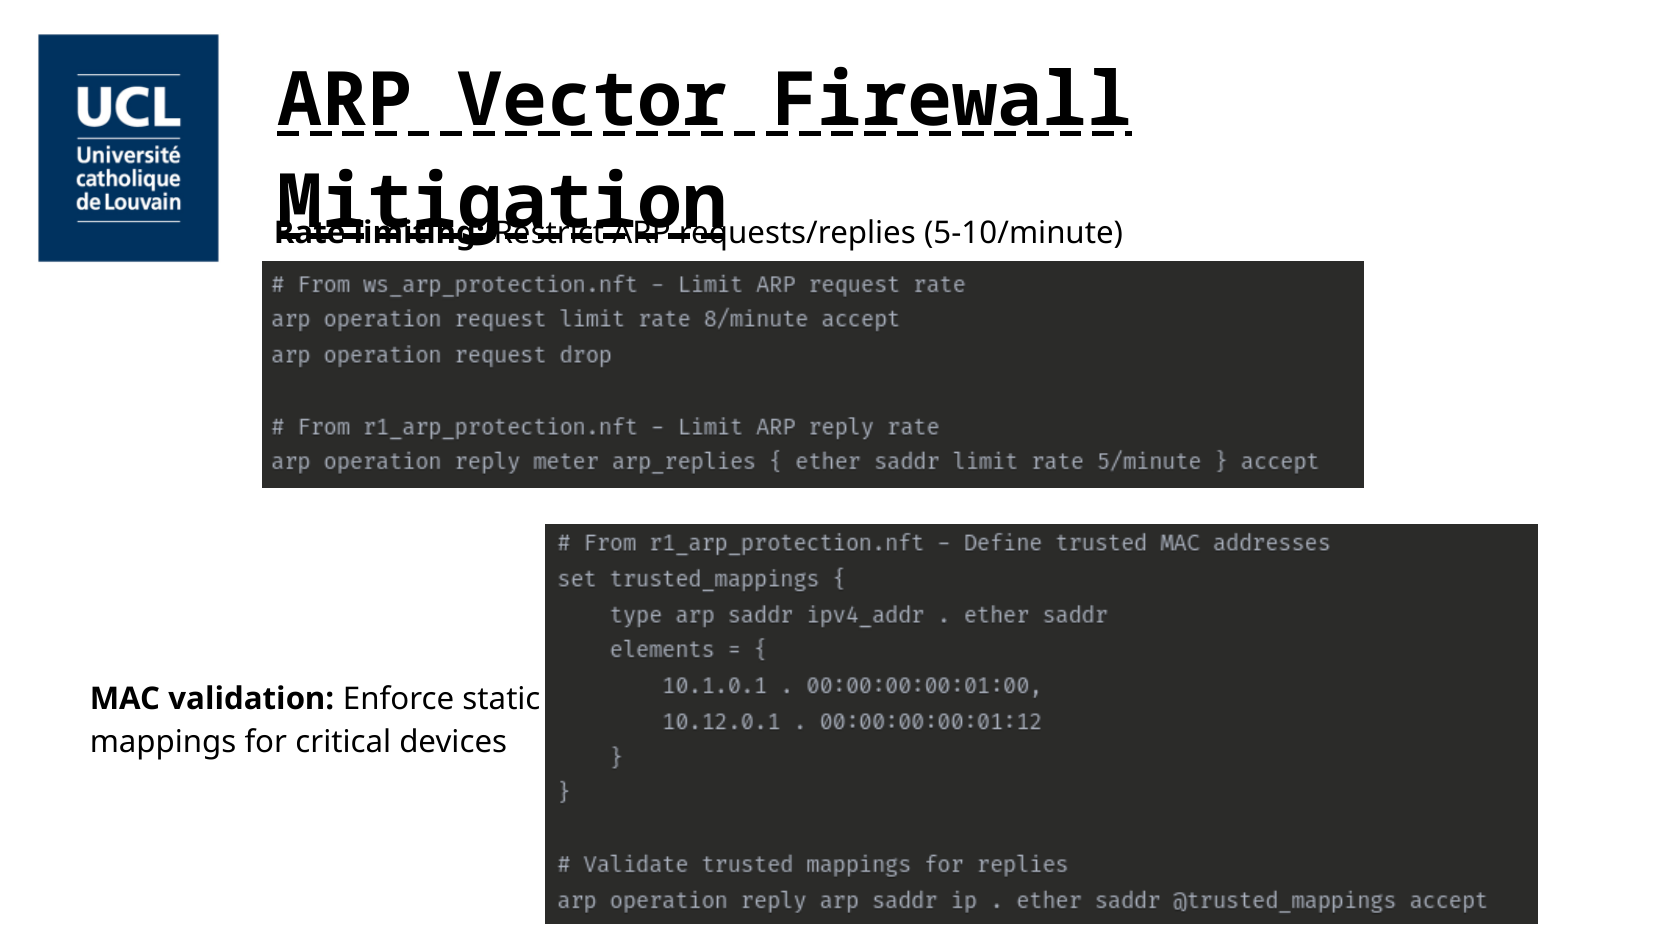

ARP Vector Firewall Mitigation
Rate limiting: Restrict ARP requests/replies (5-10/minute)
MAC validation: Enforce static mappings for critical devices